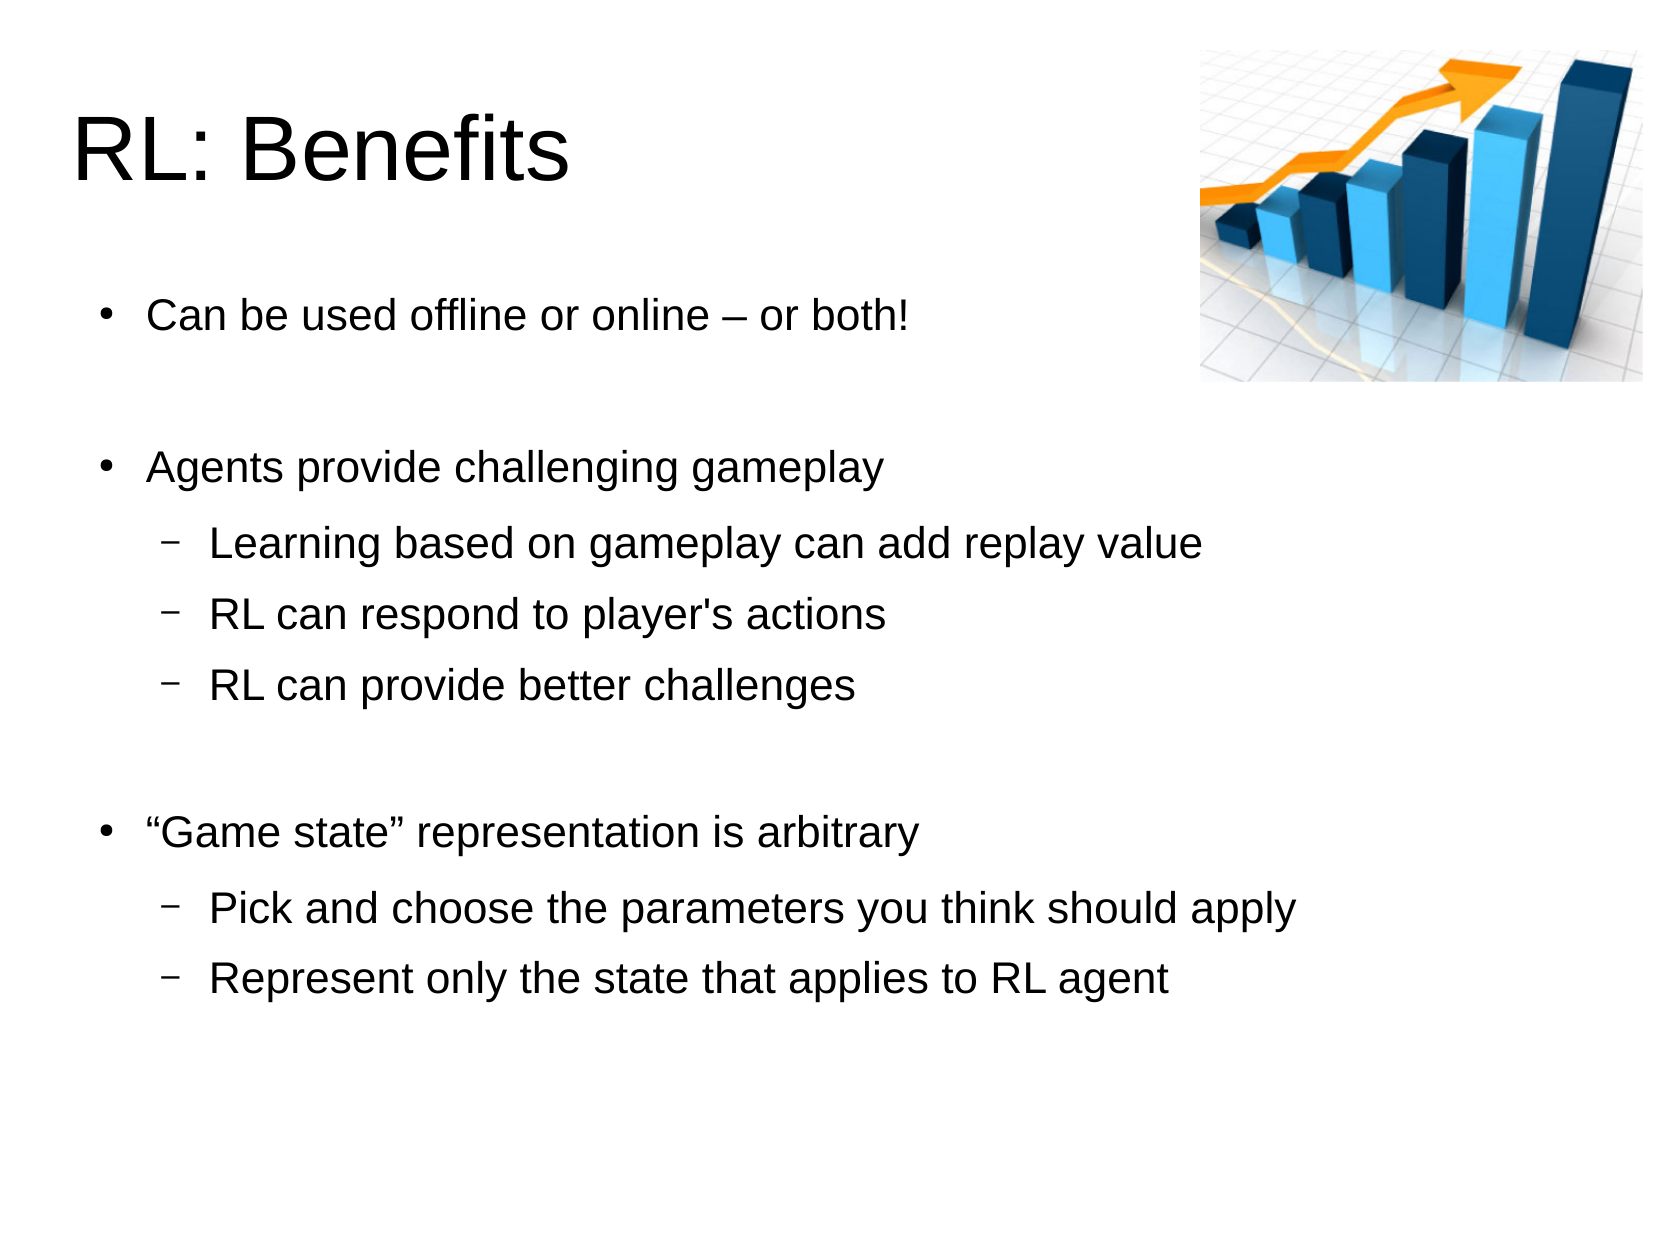

# RL: Benefits
Can be used offline or online – or both!
Agents provide challenging gameplay
Learning based on gameplay can add replay value
RL can respond to player's actions
RL can provide better challenges
“Game state” representation is arbitrary
Pick and choose the parameters you think should apply
Represent only the state that applies to RL agent